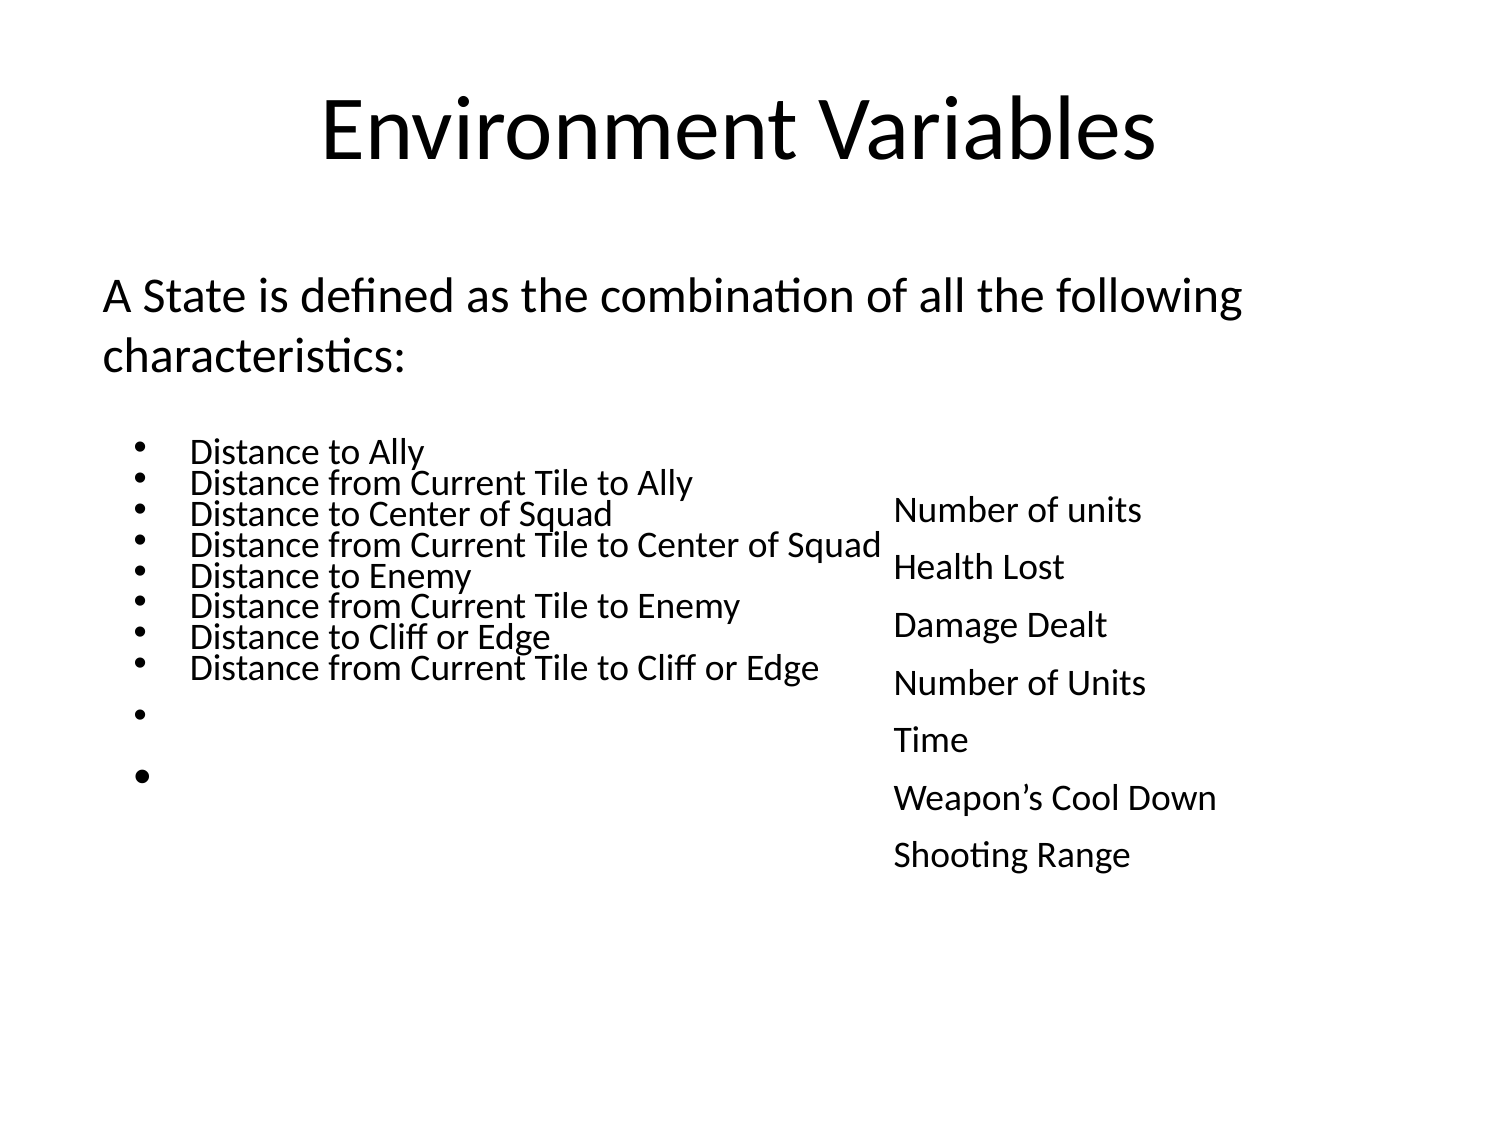

# Environment Variables
A State is defined as the combination of all the following characteristics:
Number of units
Health Lost
Damage Dealt
Number of Units
Time
Weapon’s Cool Down
Shooting Range
Distance to Ally
Distance from Current Tile to Ally
Distance to Center of Squad
Distance from Current Tile to Center of Squad
Distance to Enemy
Distance from Current Tile to Enemy
Distance to Cliff or Edge
Distance from Current Tile to Cliff or Edge